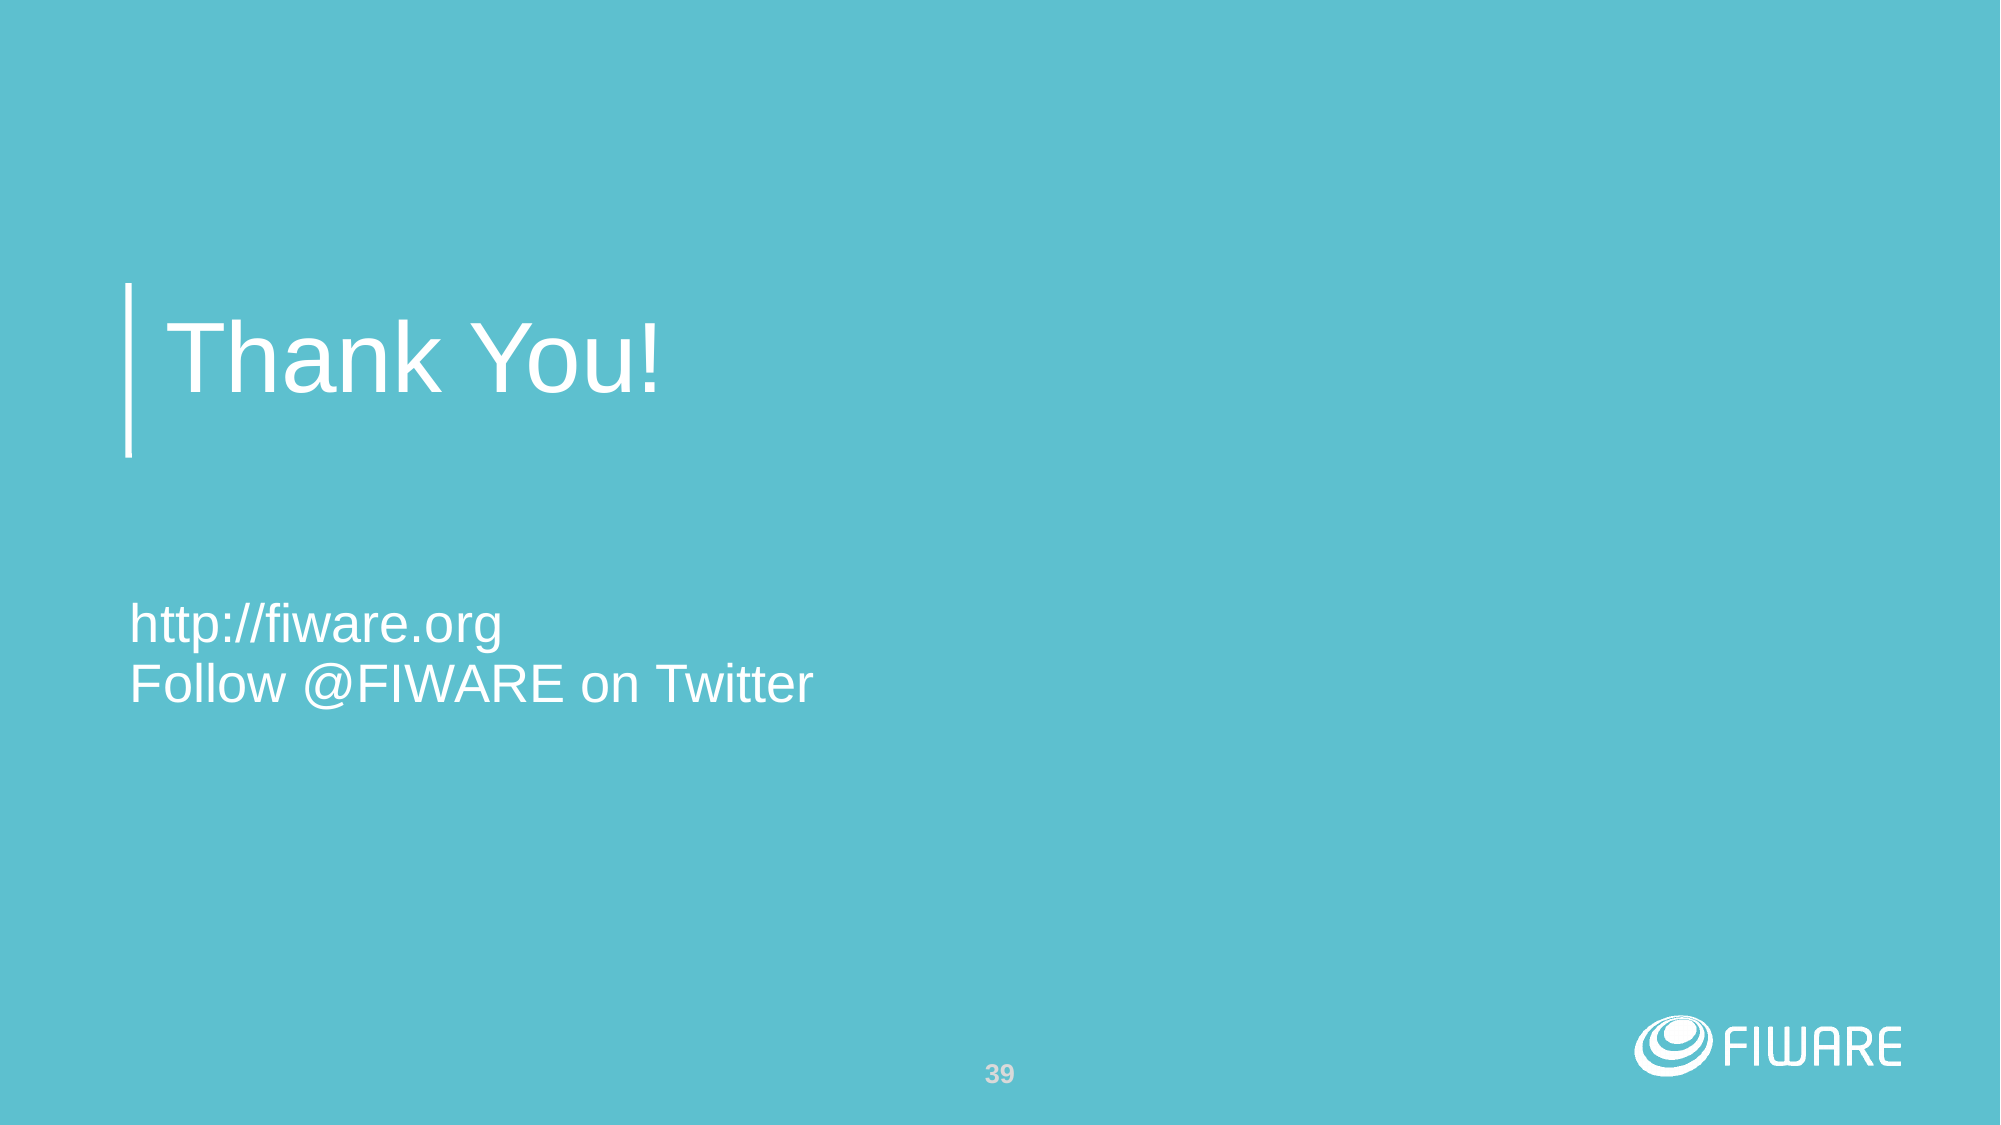

# Thank You!
http://fiware.org
Follow @FIWARE on Twitter